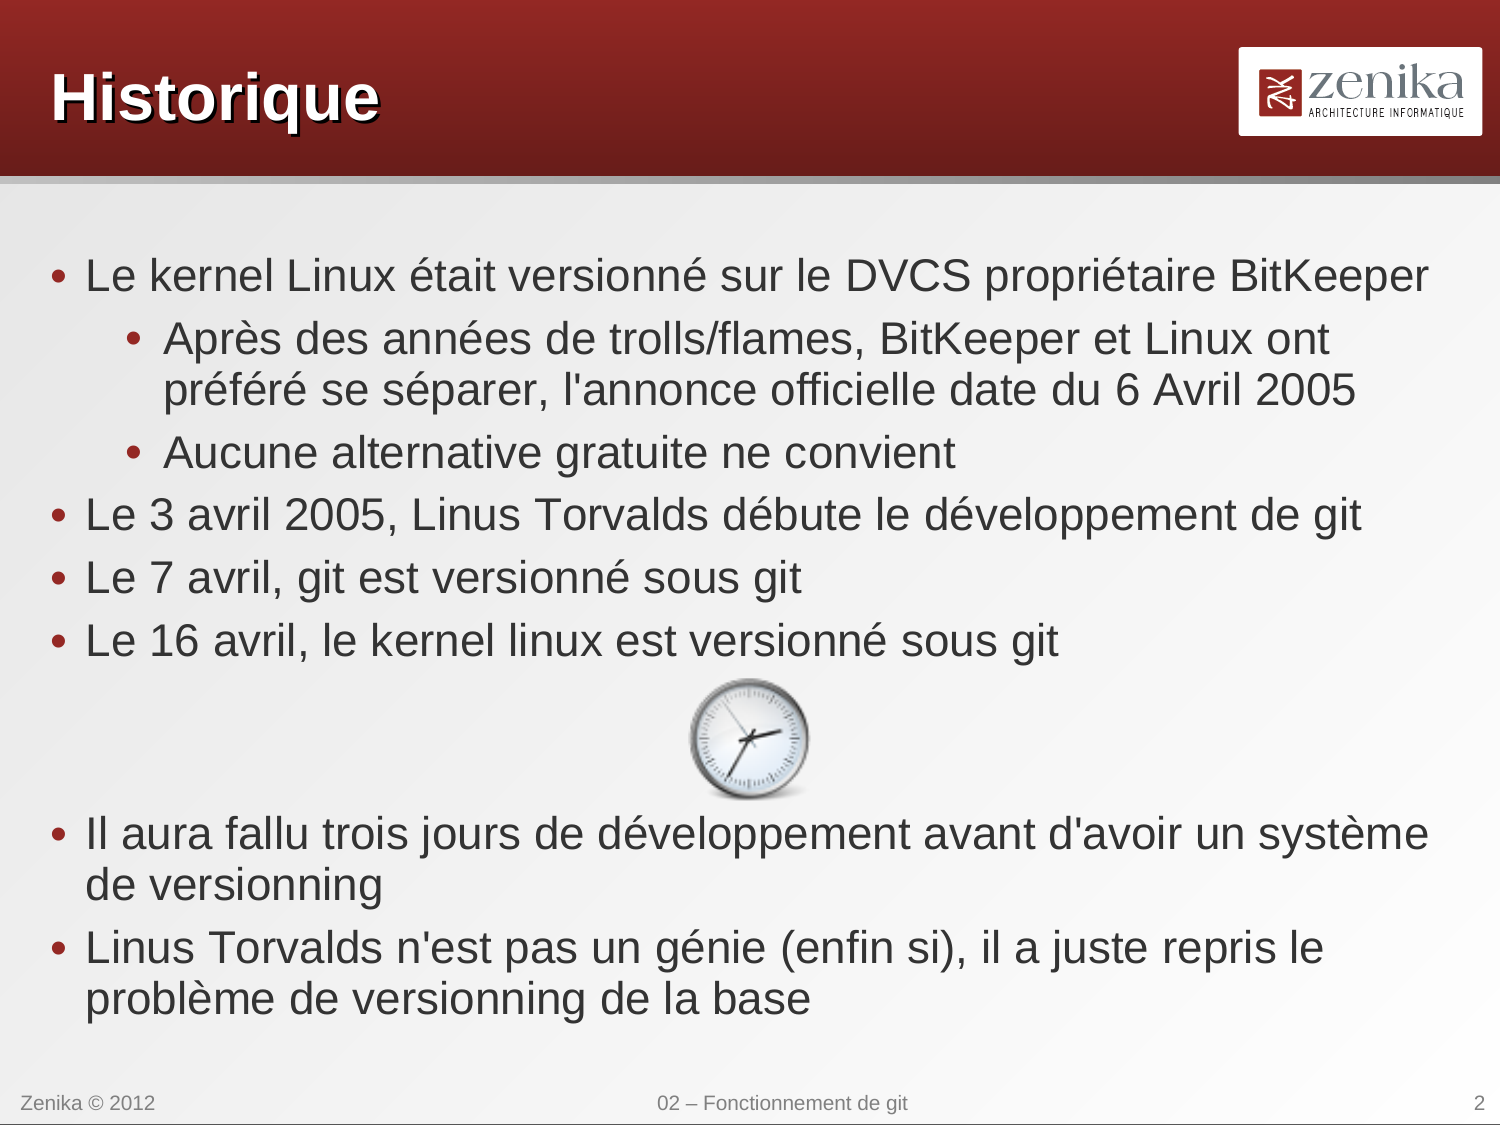

# Historique
Le kernel Linux était versionné sur le DVCS propriétaire BitKeeper
Après des années de trolls/flames, BitKeeper et Linux ont préféré se séparer, l'annonce officielle date du 6 Avril 2005
Aucune alternative gratuite ne convient
Le 3 avril 2005, Linus Torvalds débute le développement de git
Le 7 avril, git est versionné sous git
Le 16 avril, le kernel linux est versionné sous git
Il aura fallu trois jours de développement avant d'avoir un système de versionning
Linus Torvalds n'est pas un génie (enfin si), il a juste repris le problème de versionning de la base